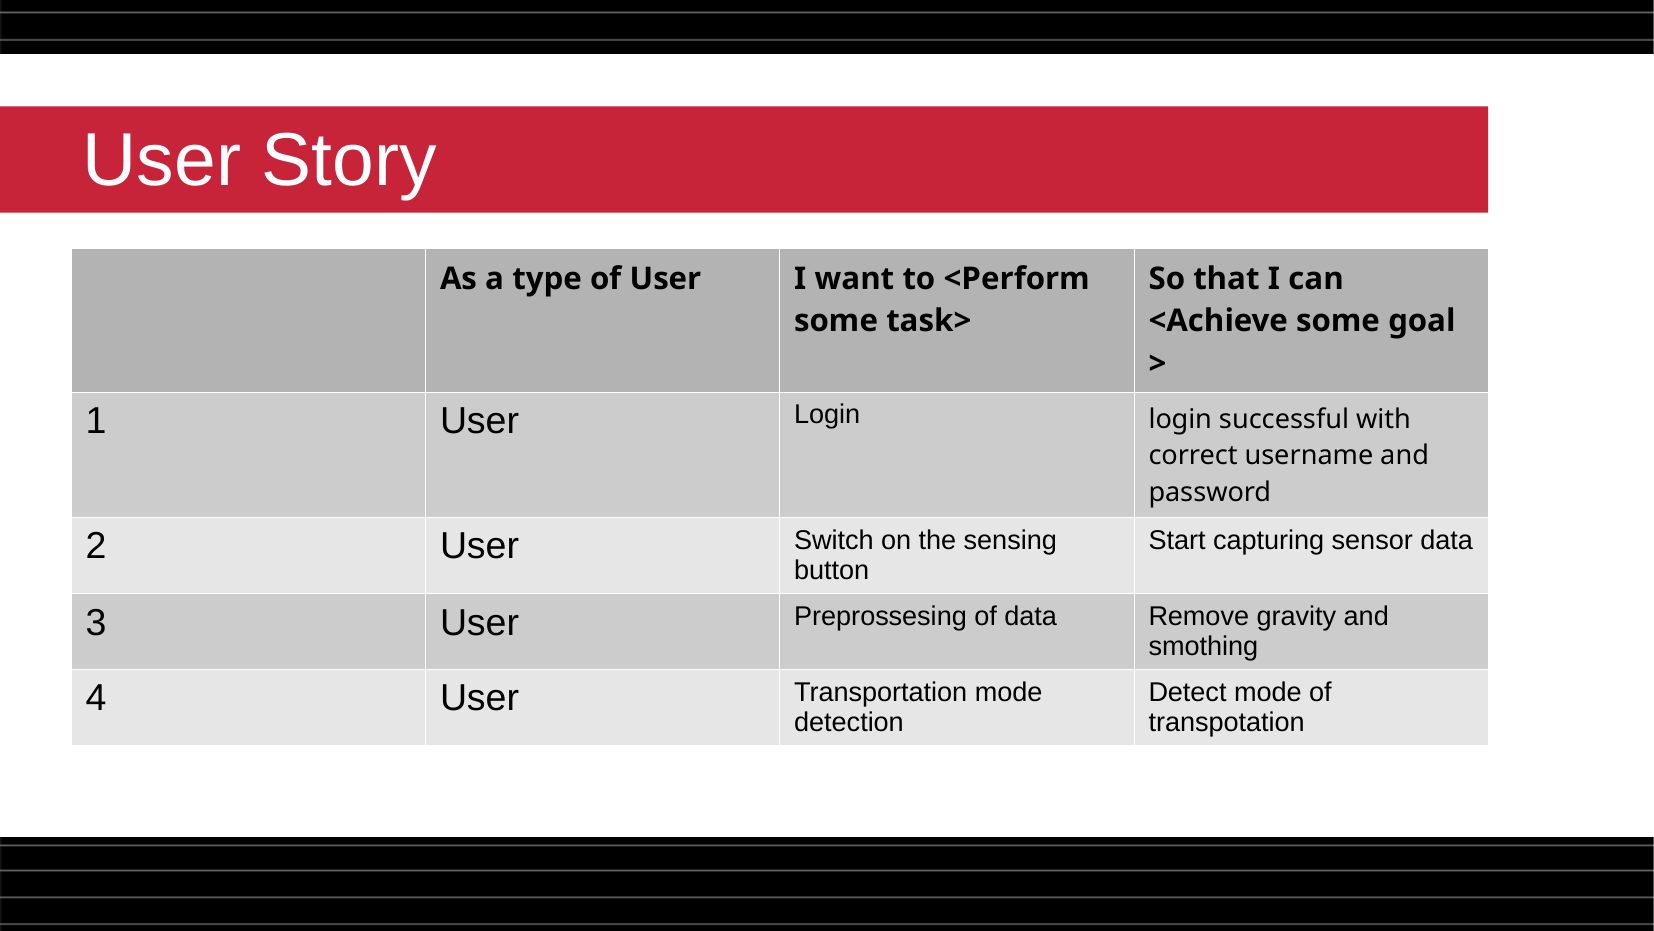

# User Story
| | As a type of User | I want to <Perform some task> | So that I can <Achieve some goal > |
| --- | --- | --- | --- |
| 1 | User | Login | login successful with correct username and password |
| 2 | User | Switch on the sensing button | Start capturing sensor data |
| 3 | User | Preprossesing of data | Remove gravity and smothing |
| 4 | User | Transportation mode detection | Detect mode of transpotation |